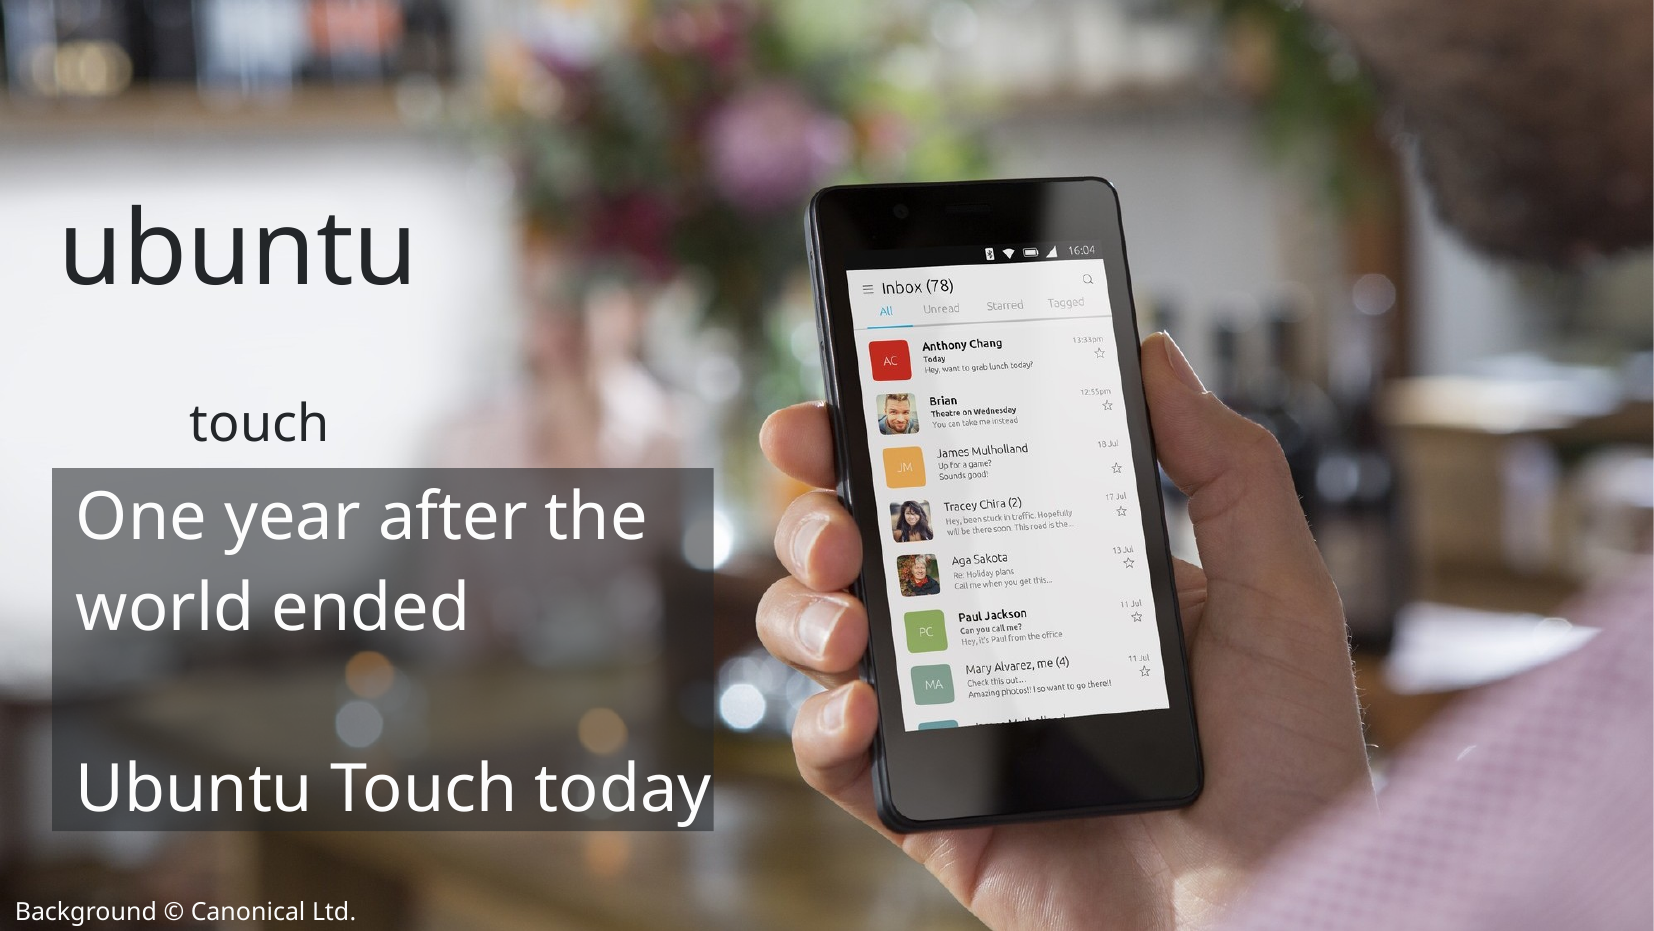

# ubuntu touch
One year after the world ended
Ubuntu Touch today
Background © Canonical Ltd.